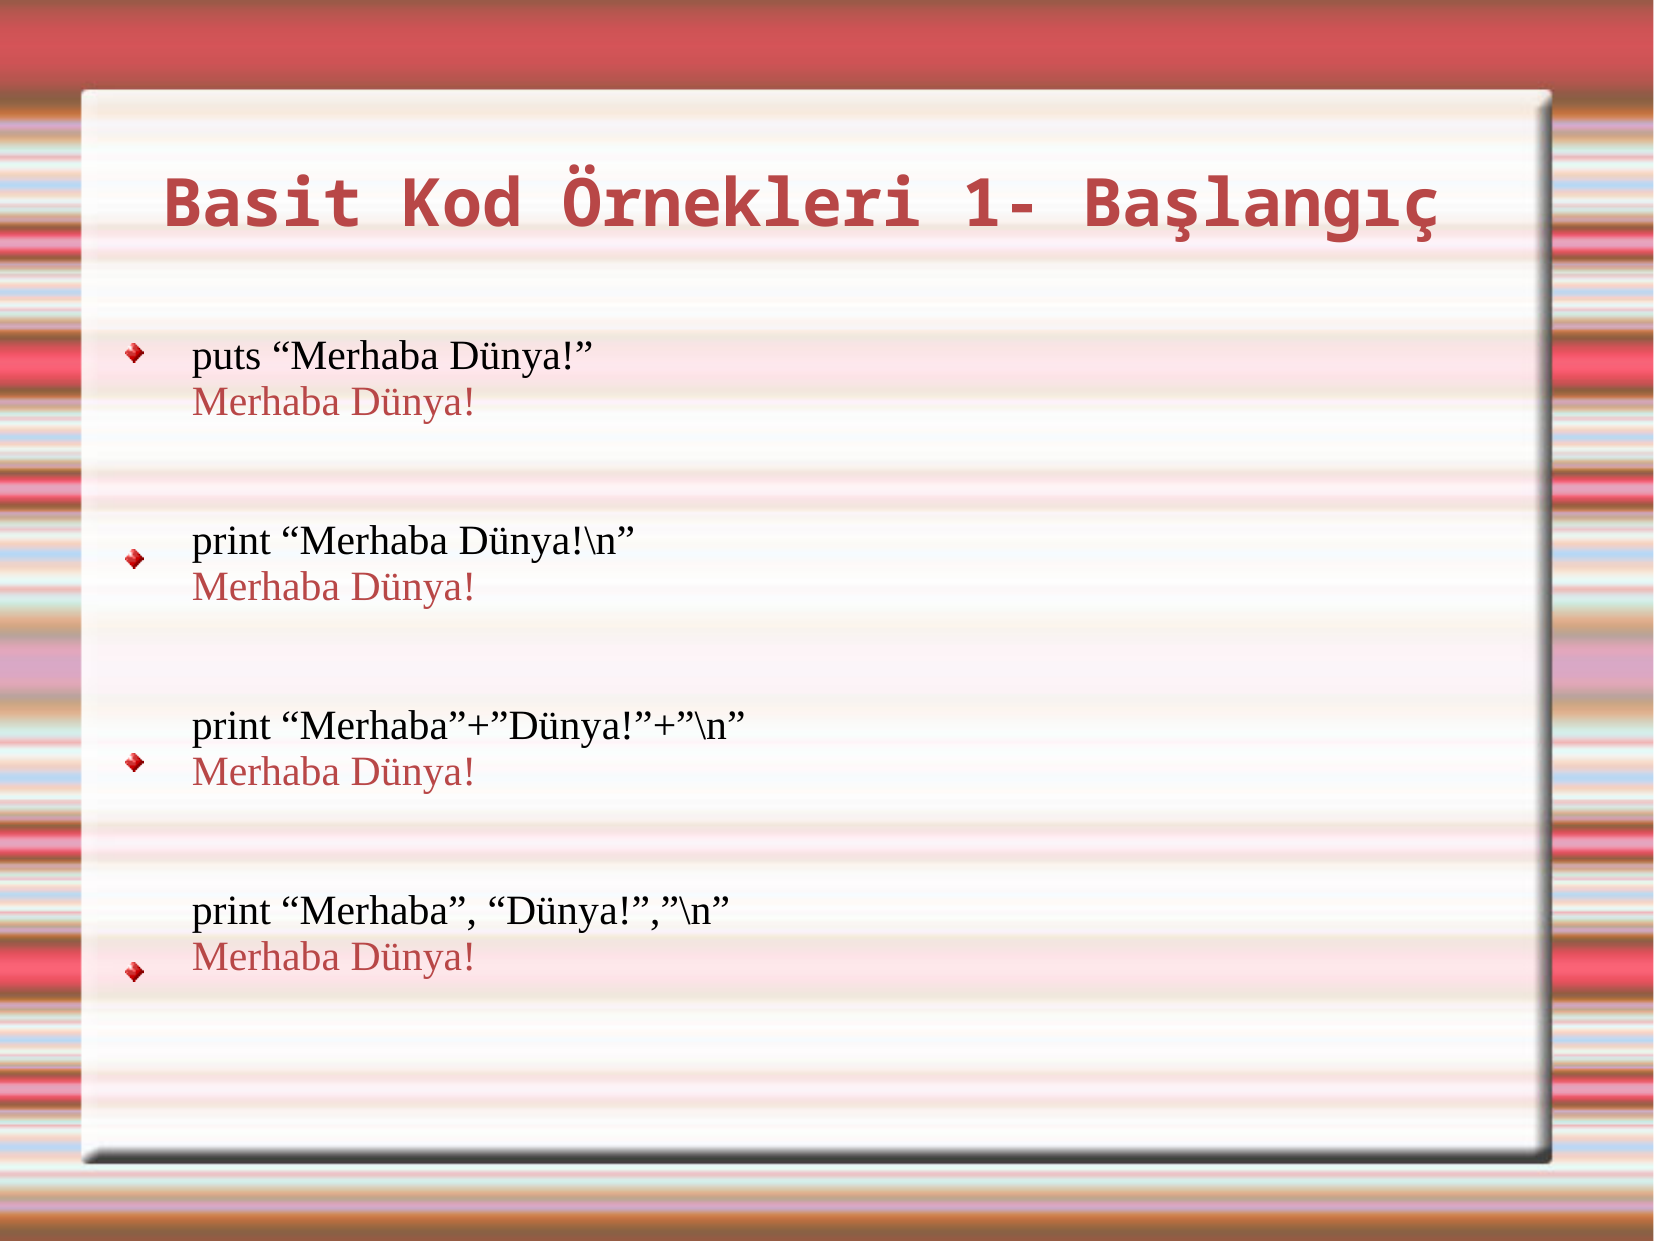

Basit Kod Örnekleri 1- Başlangıç
puts “Merhaba Dünya!”
Merhaba Dünya!
print “Merhaba Dünya!\n”
Merhaba Dünya!
print “Merhaba”+”Dünya!”+”\n”
Merhaba Dünya!
print “Merhaba”, “Dünya!”,”\n”
Merhaba Dünya!